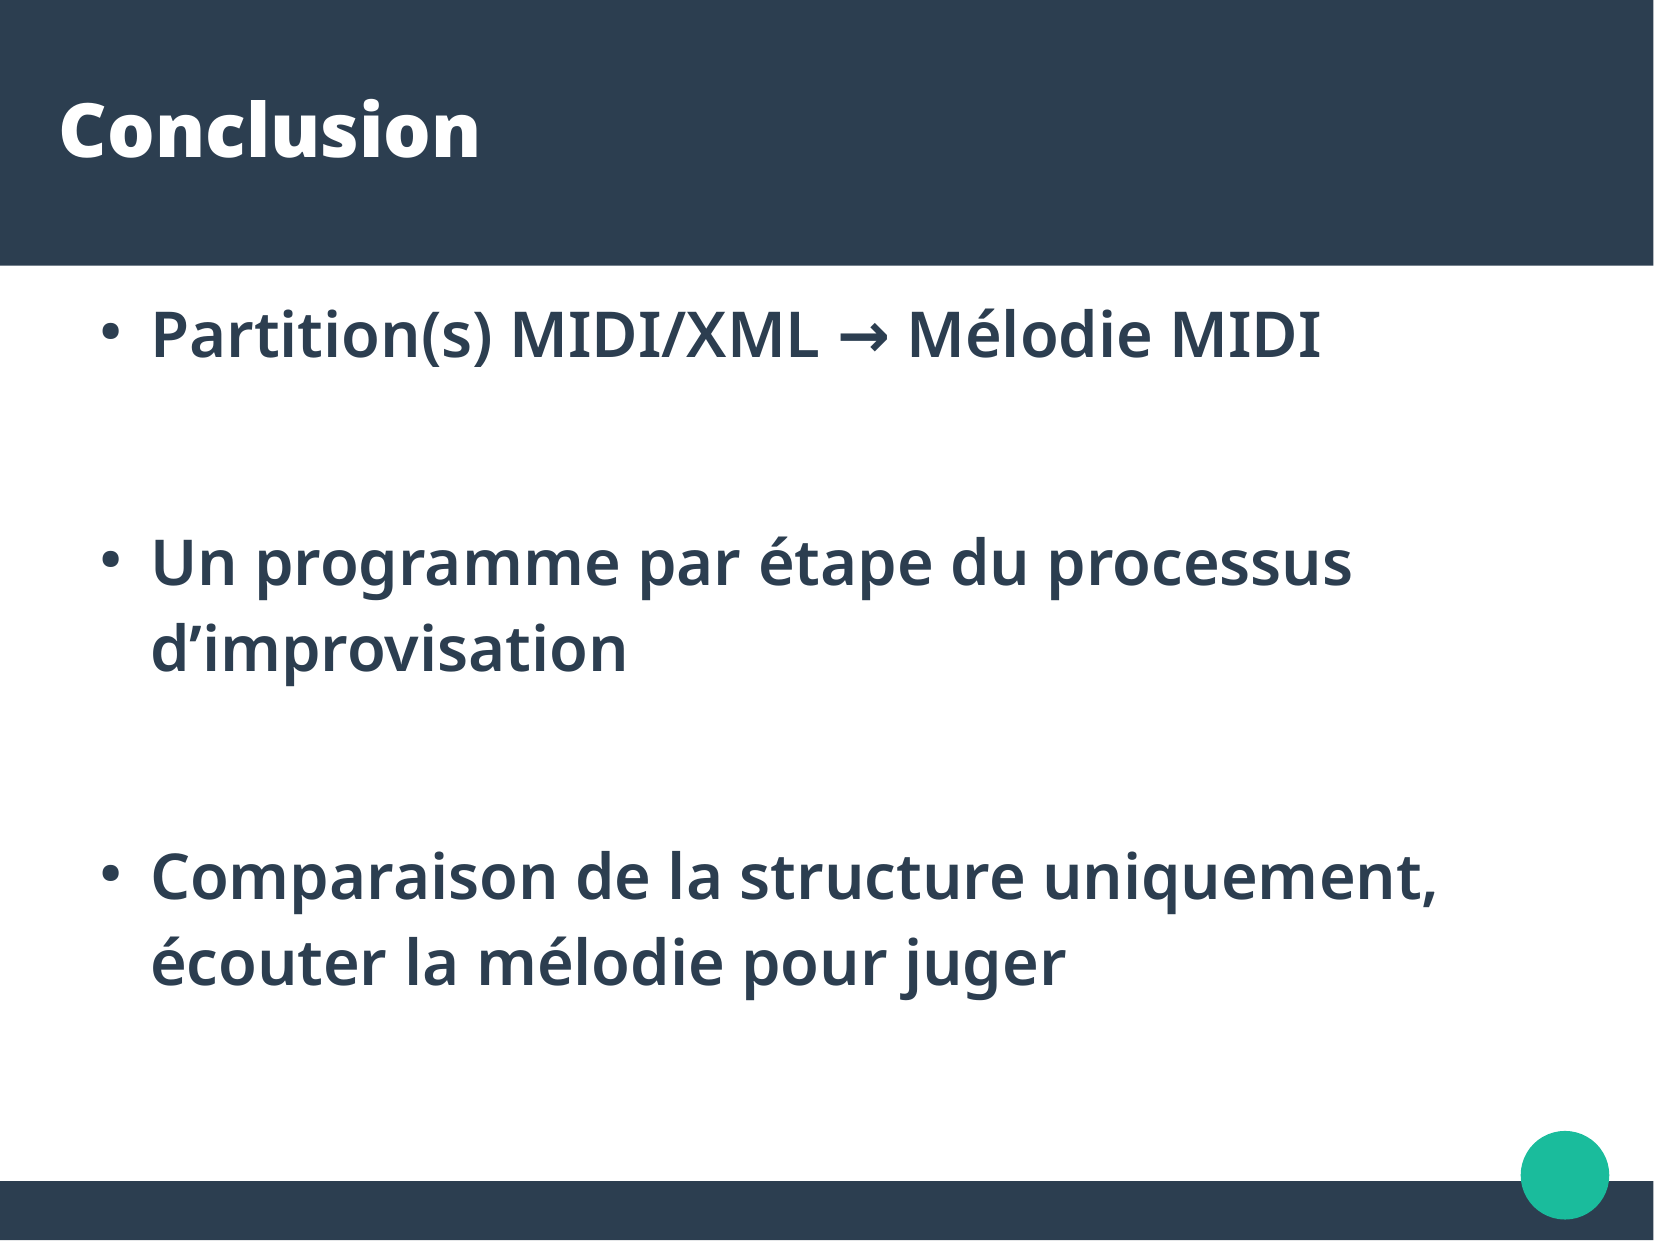

# Conclusion
Partition(s) MIDI/XML → Mélodie MIDI
Un programme par étape du processus d’improvisation
Comparaison de la structure uniquement, écouter la mélodie pour juger